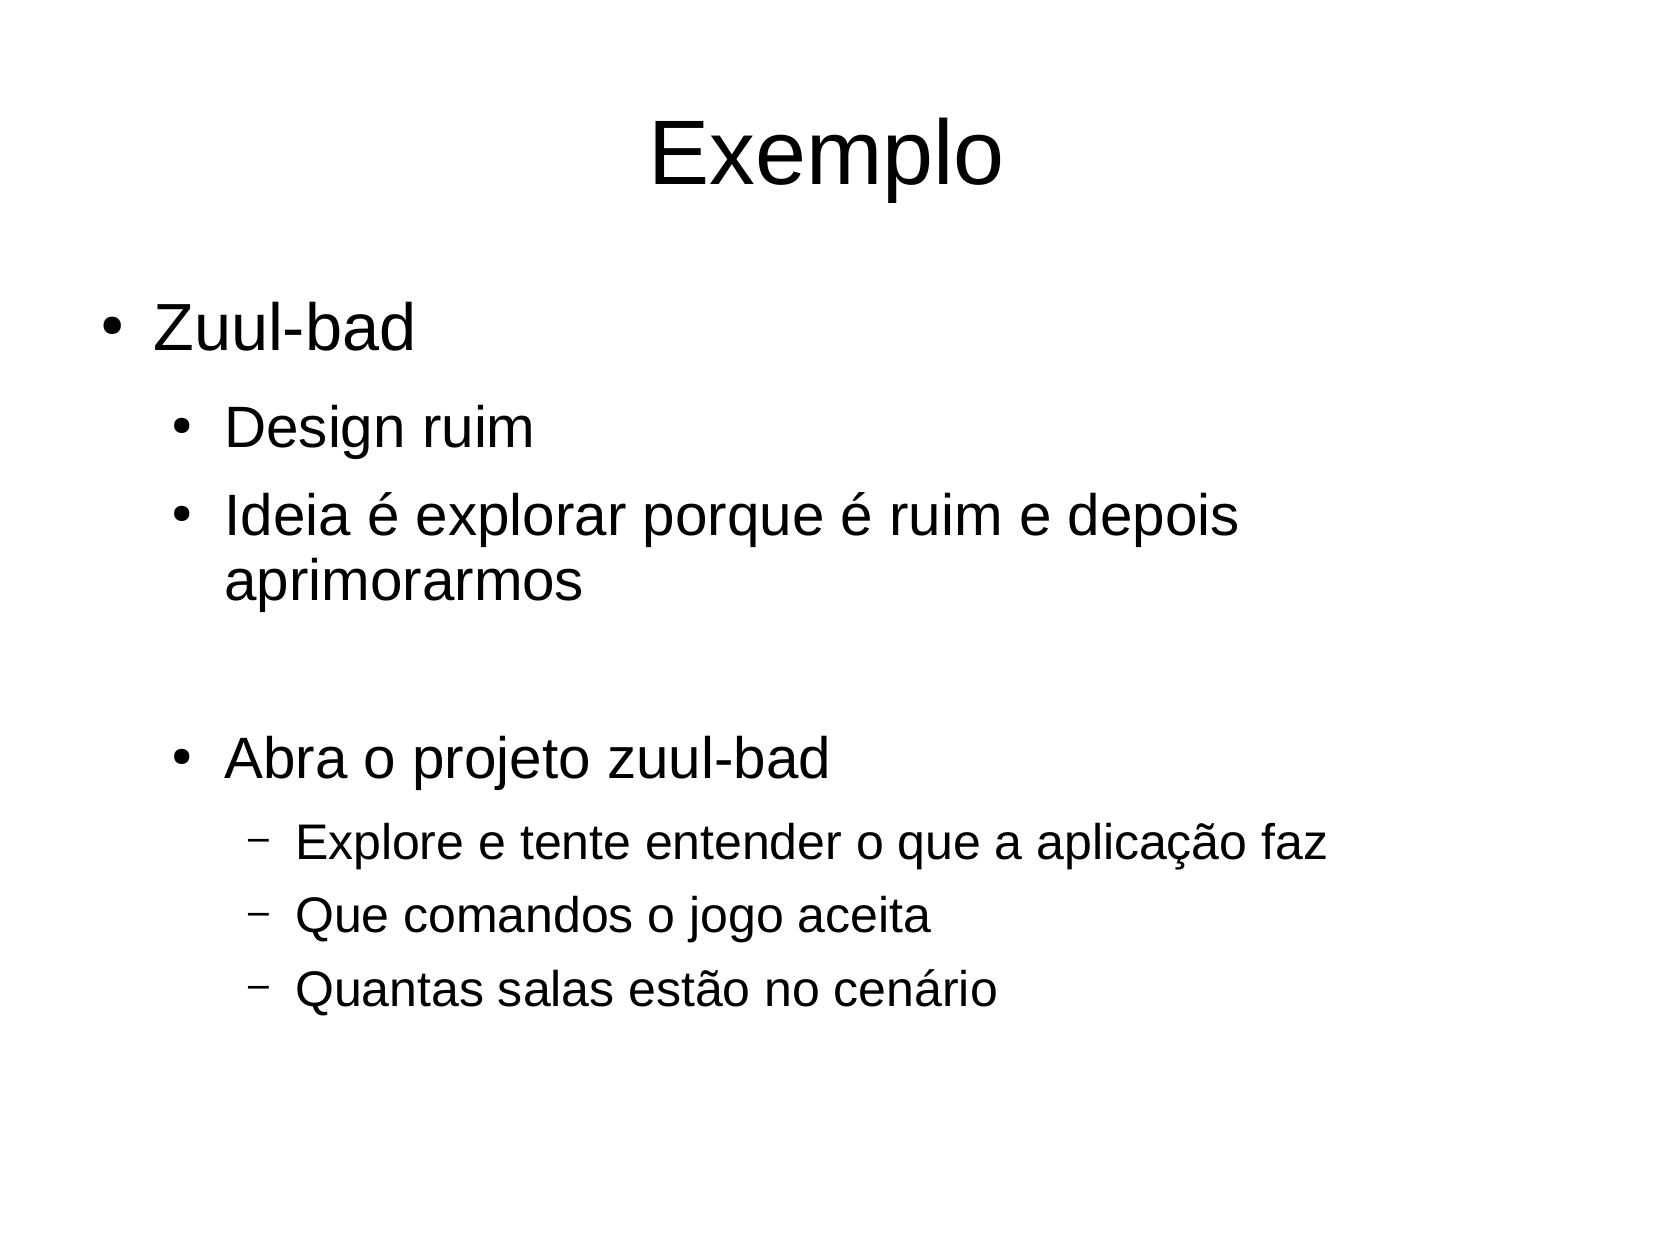

# Exemplo
Zuul-bad
Design ruim
Ideia é explorar porque é ruim e depois aprimorarmos
Abra o projeto zuul-bad
Explore e tente entender o que a aplicação faz
Que comandos o jogo aceita
Quantas salas estão no cenário